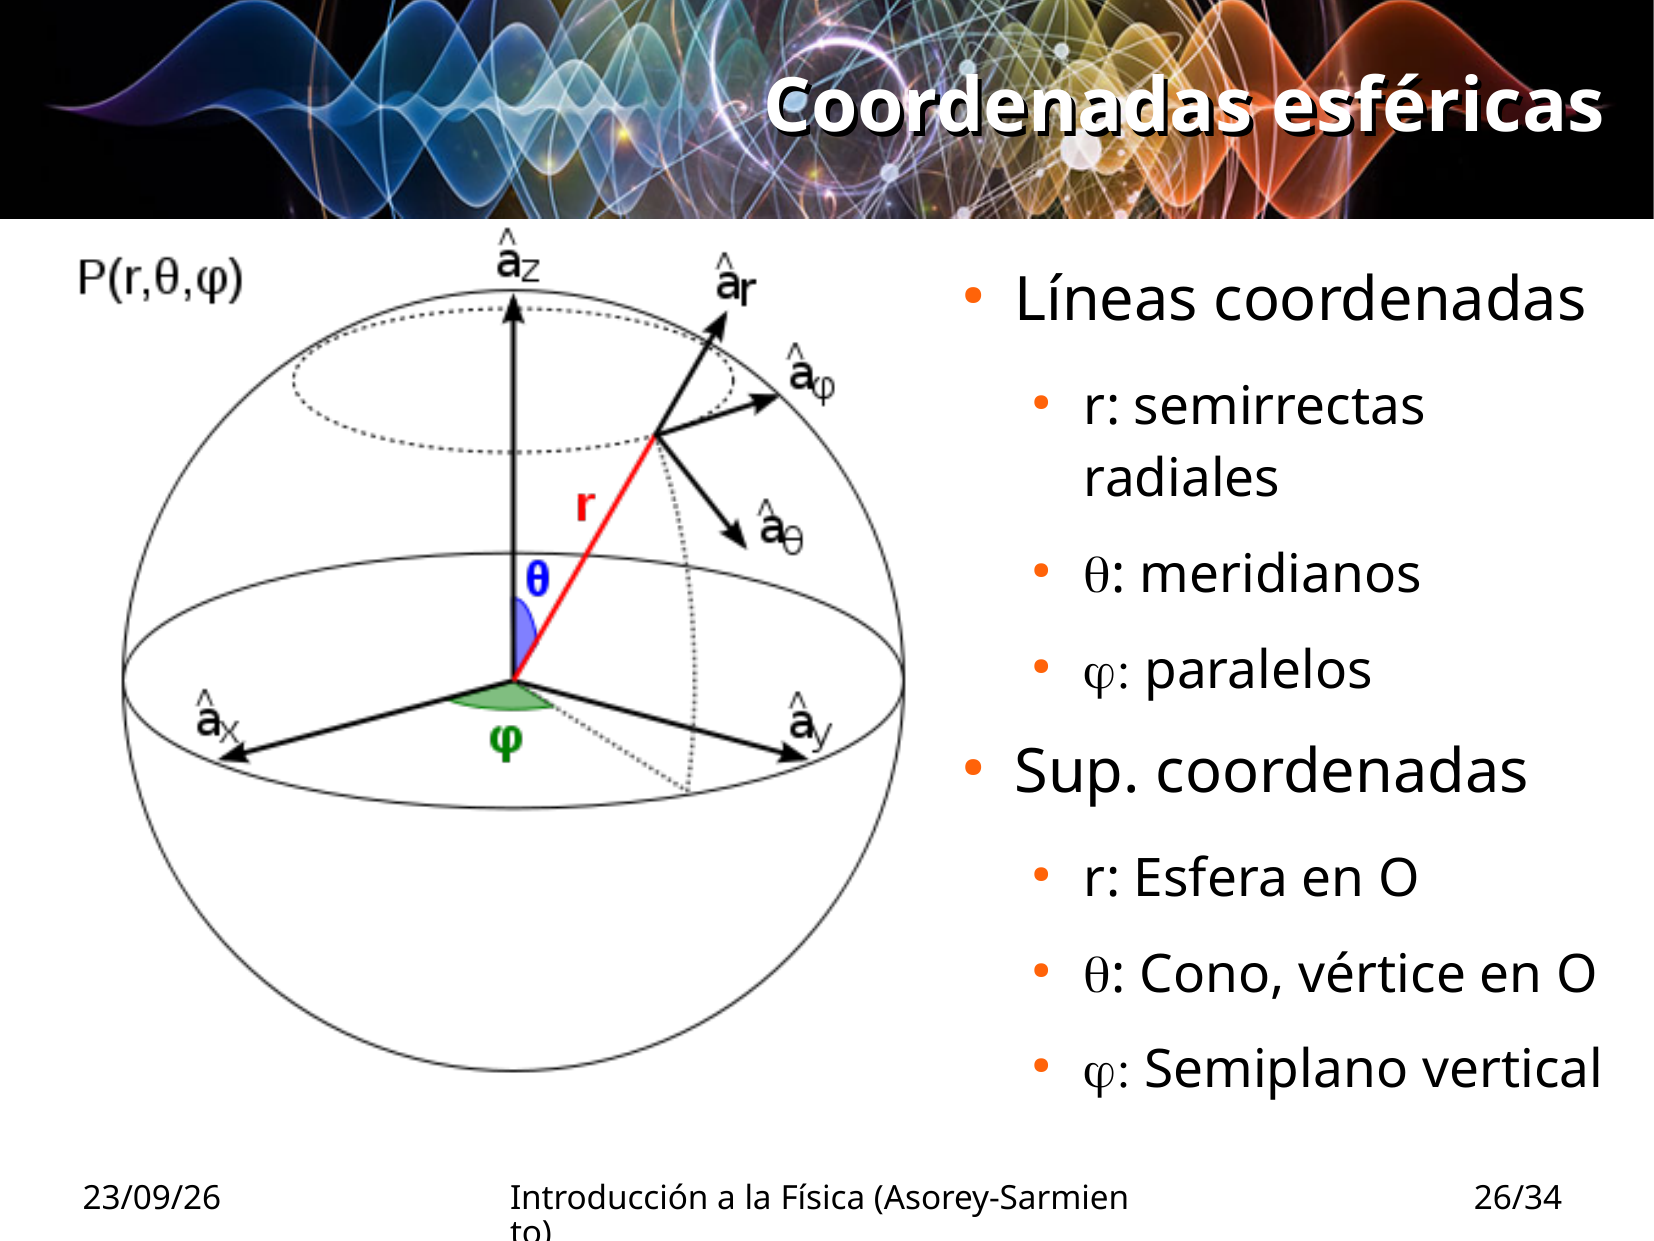

# Coordenadas esféricas
Líneas coordenadas
r: semirrectas radiales
q: meridianos
j: paralelos
Sup. coordenadas
r: Esfera en O
q: Cono, vértice en O
j: Semiplano vertical
Introducción a la Física (Asorey-Sarmiento)
26